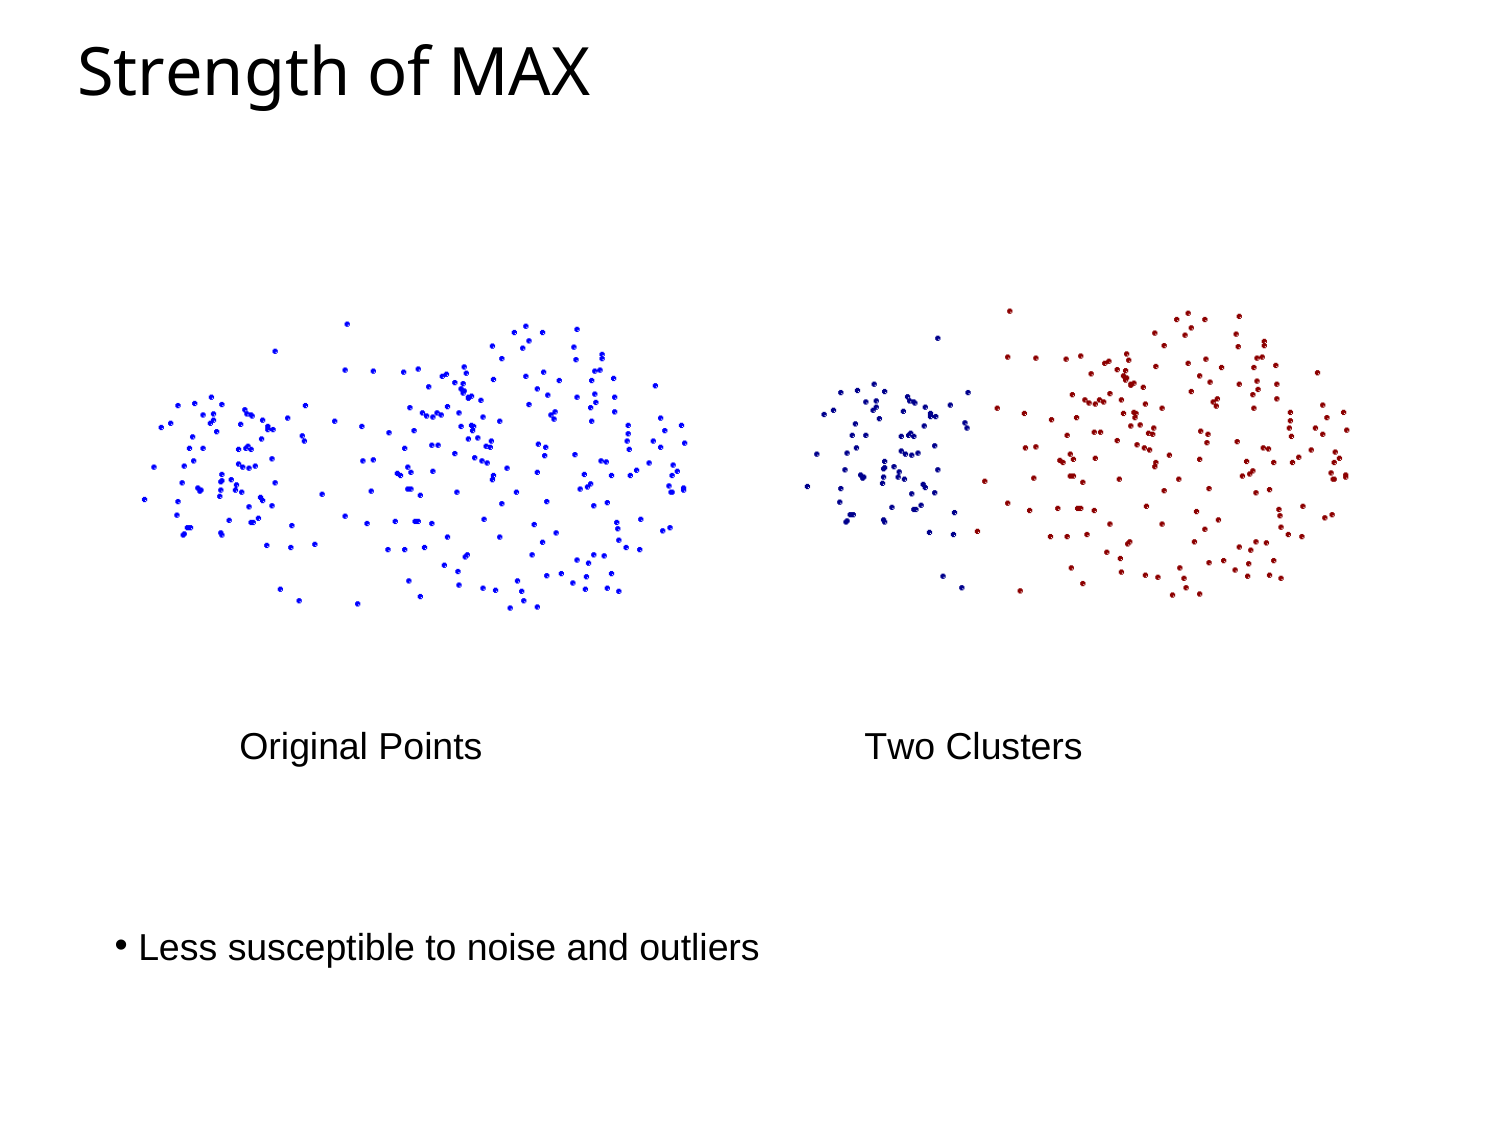

Strength of MAX
Two Clusters
Original Points
 Less susceptible to noise and outliers